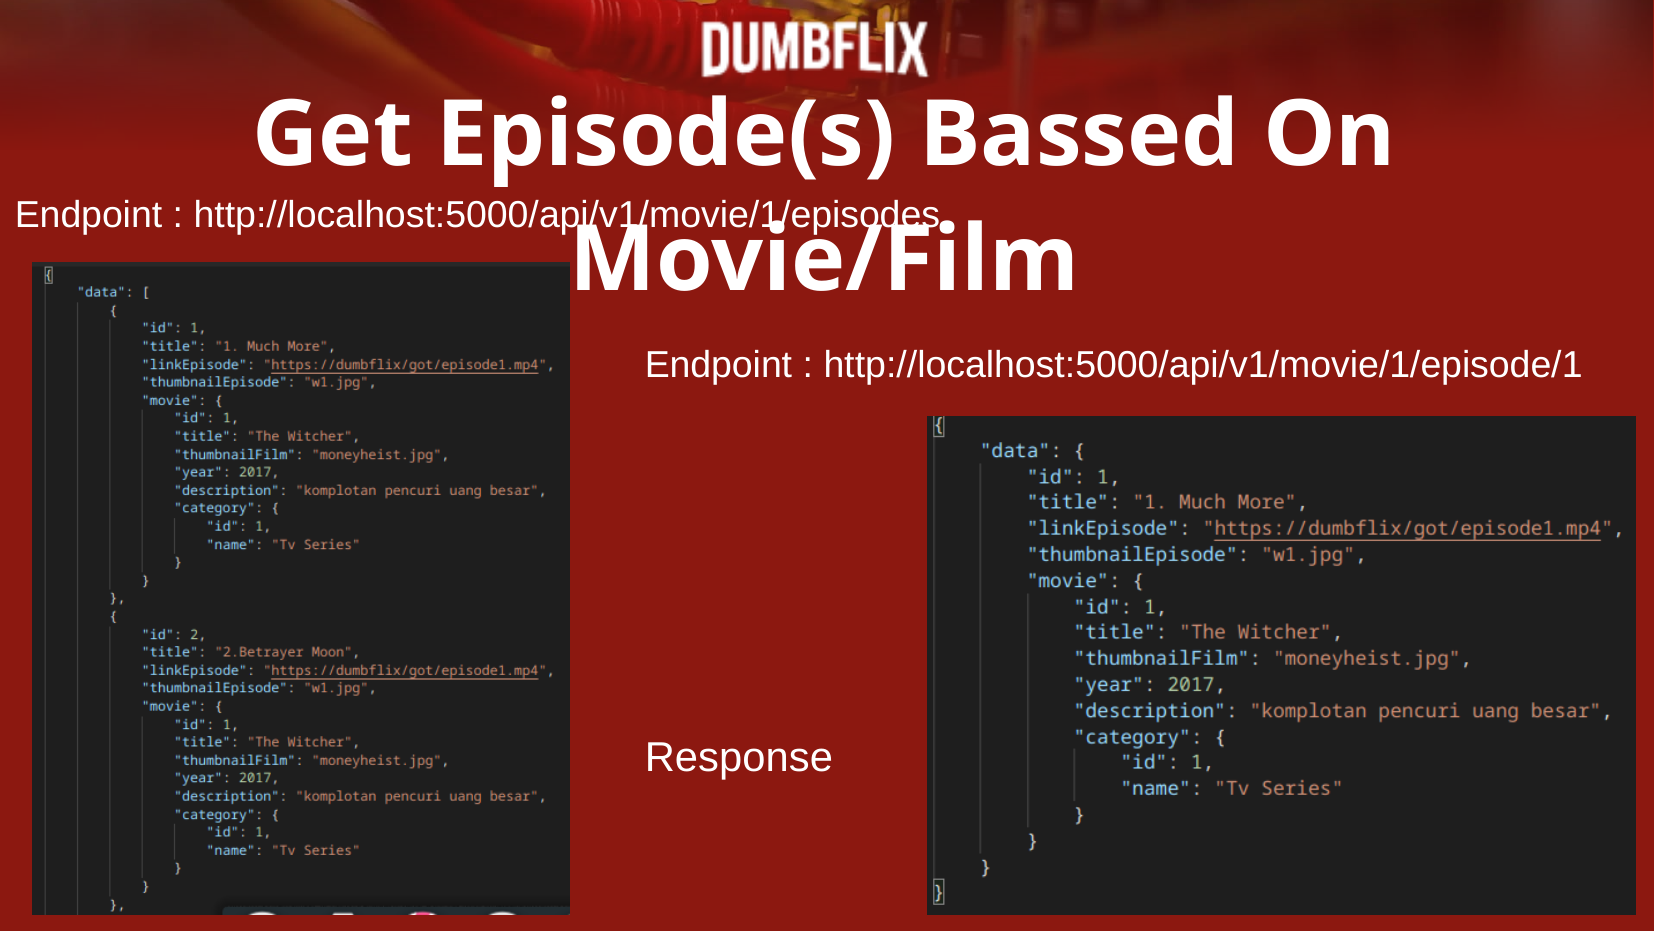

Get Episode(s) Bassed On Movie/Film
Endpoint : http://localhost:5000/api/v1/movie/1/episodes
Endpoint : http://localhost:5000/api/v1/movie/1/episode/1
Response